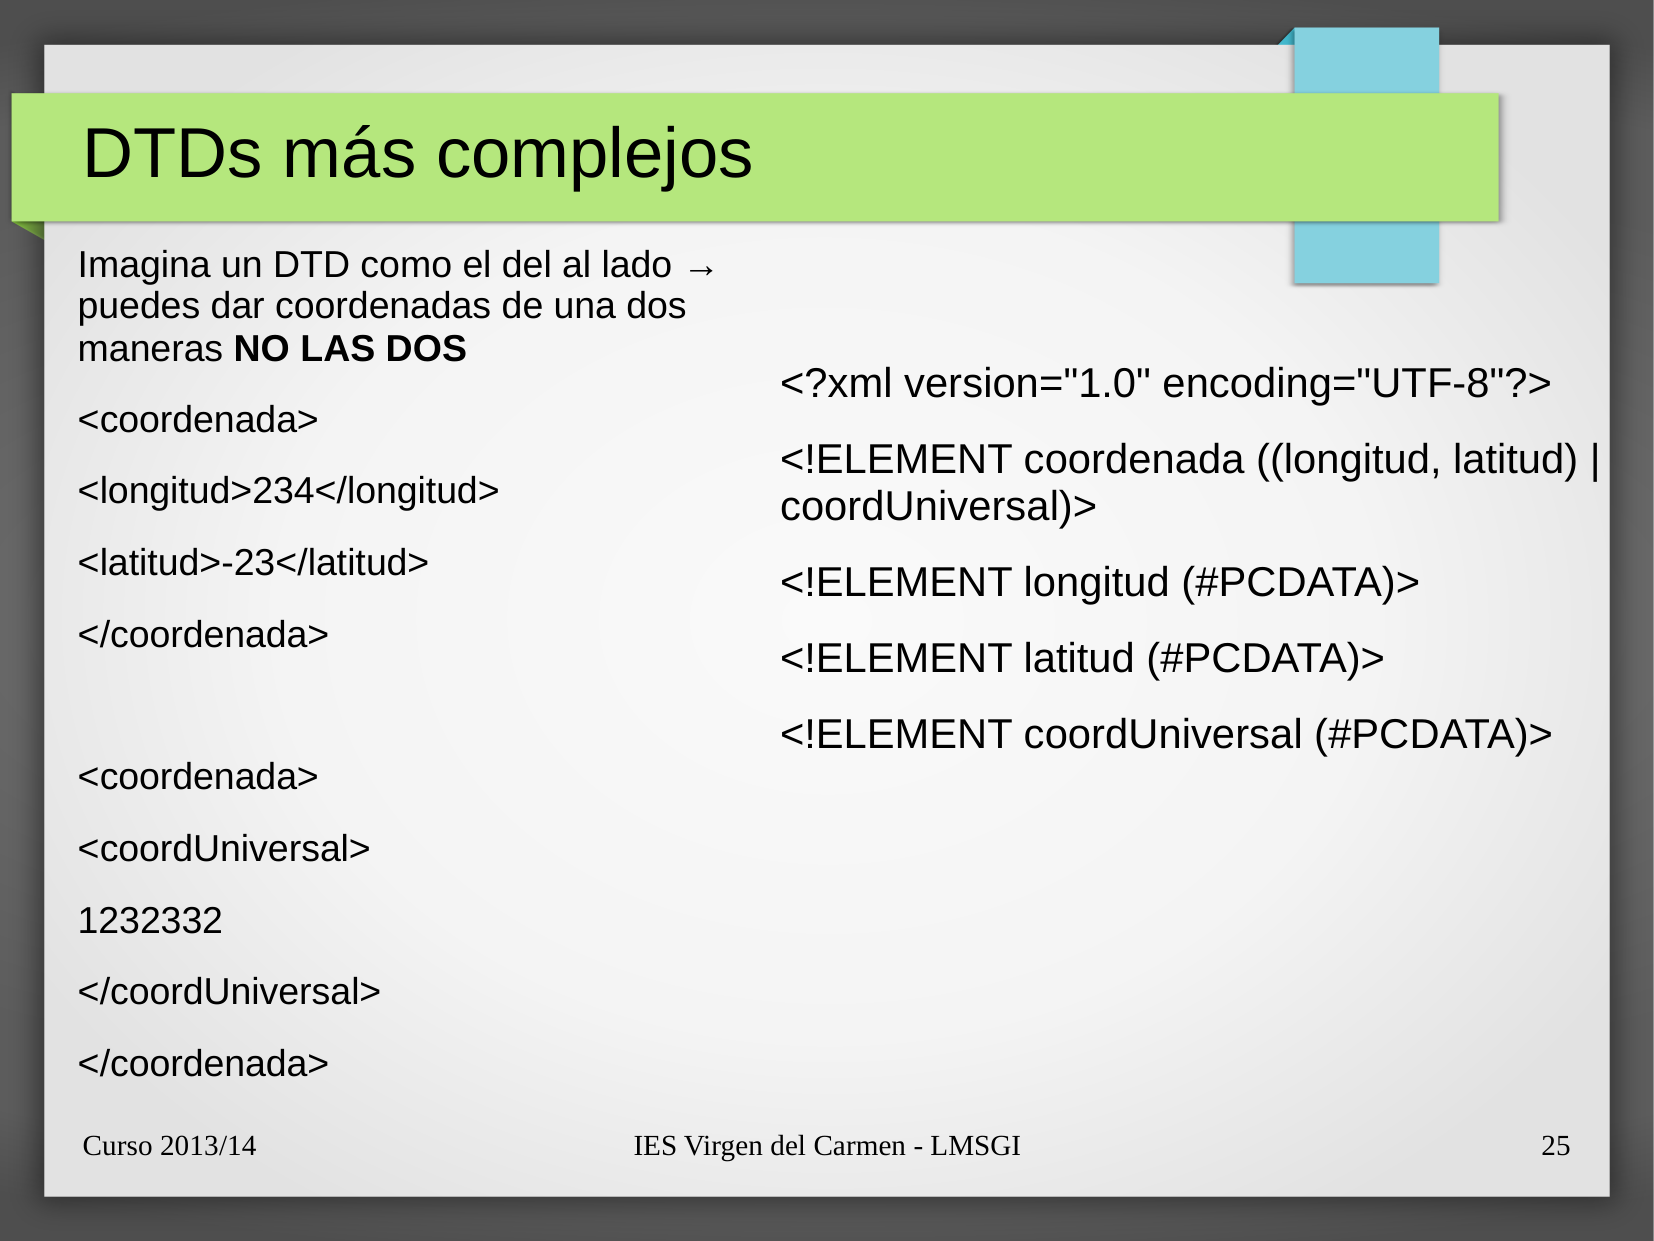

# DTDs más complejos
Imagina un DTD como el del al lado → puedes dar coordenadas de una dos maneras NO LAS DOS
<coordenada>
<longitud>234</longitud>
<latitud>-23</latitud>
</coordenada>
<coordenada>
<coordUniversal>
1232332
</coordUniversal>
</coordenada>
<?xml version="1.0" encoding="UTF-8"?>
<!ELEMENT coordenada ((longitud, latitud) | coordUniversal)>
<!ELEMENT longitud (#PCDATA)>
<!ELEMENT latitud (#PCDATA)>
<!ELEMENT coordUniversal (#PCDATA)>
Curso 2013/14
IES Virgen del Carmen - LMSGI
25